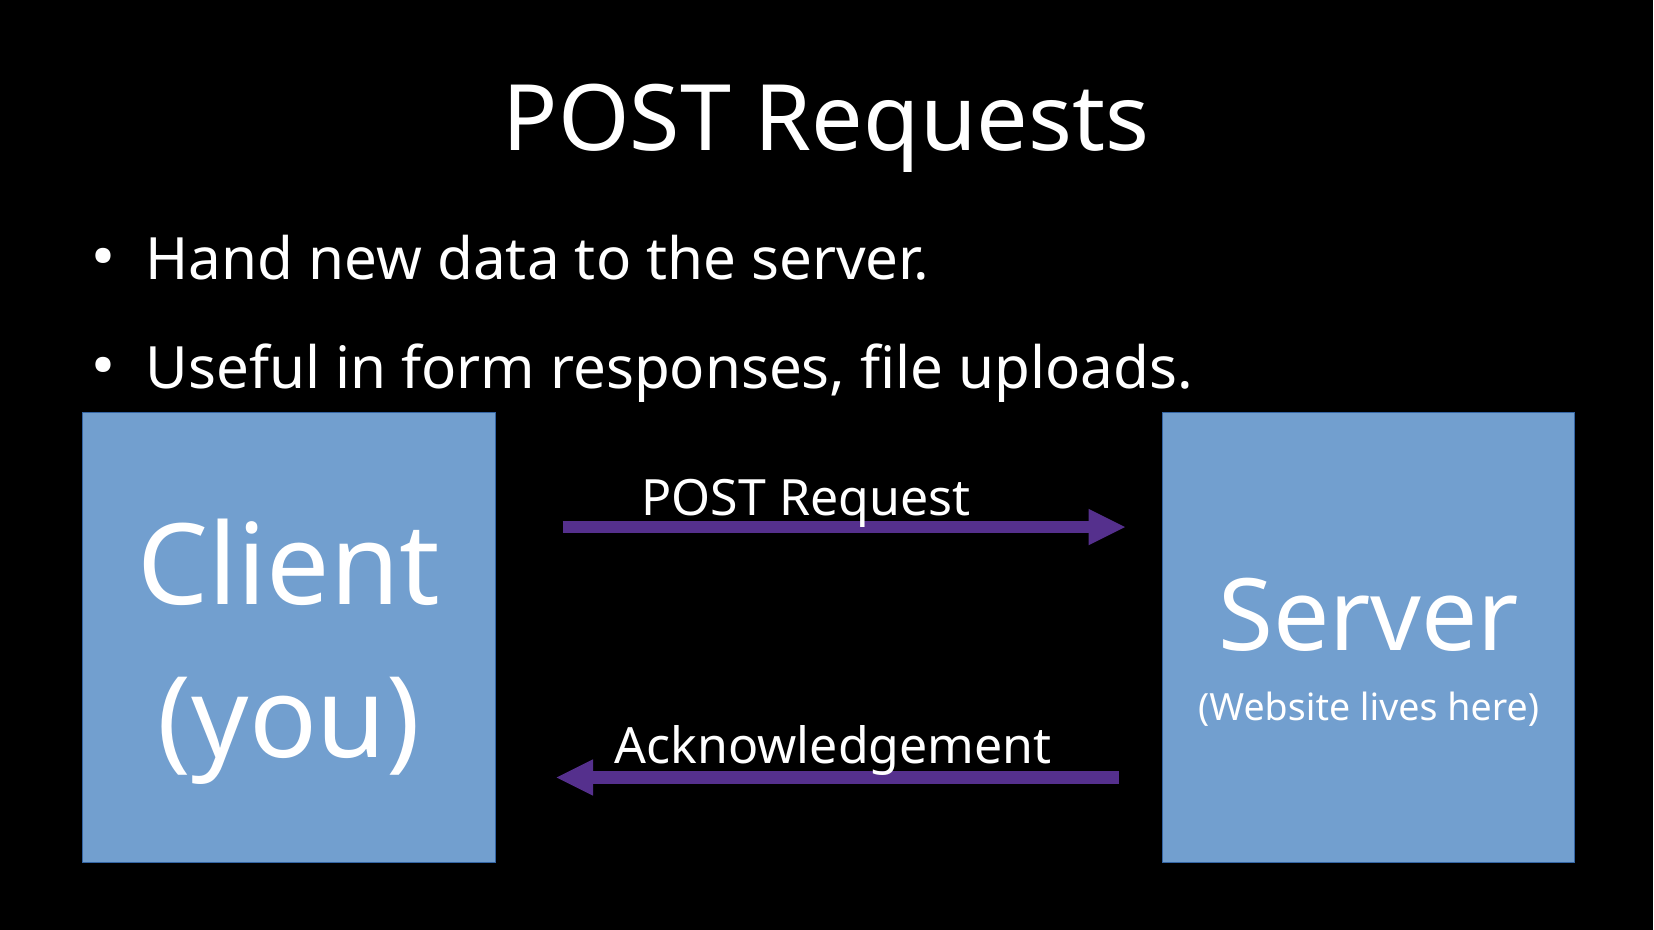

# POST Requests
Hand new data to the server.
Useful in form responses, file uploads.
Client
(you)
Server
(Website lives here)
POST Request
Acknowledgement